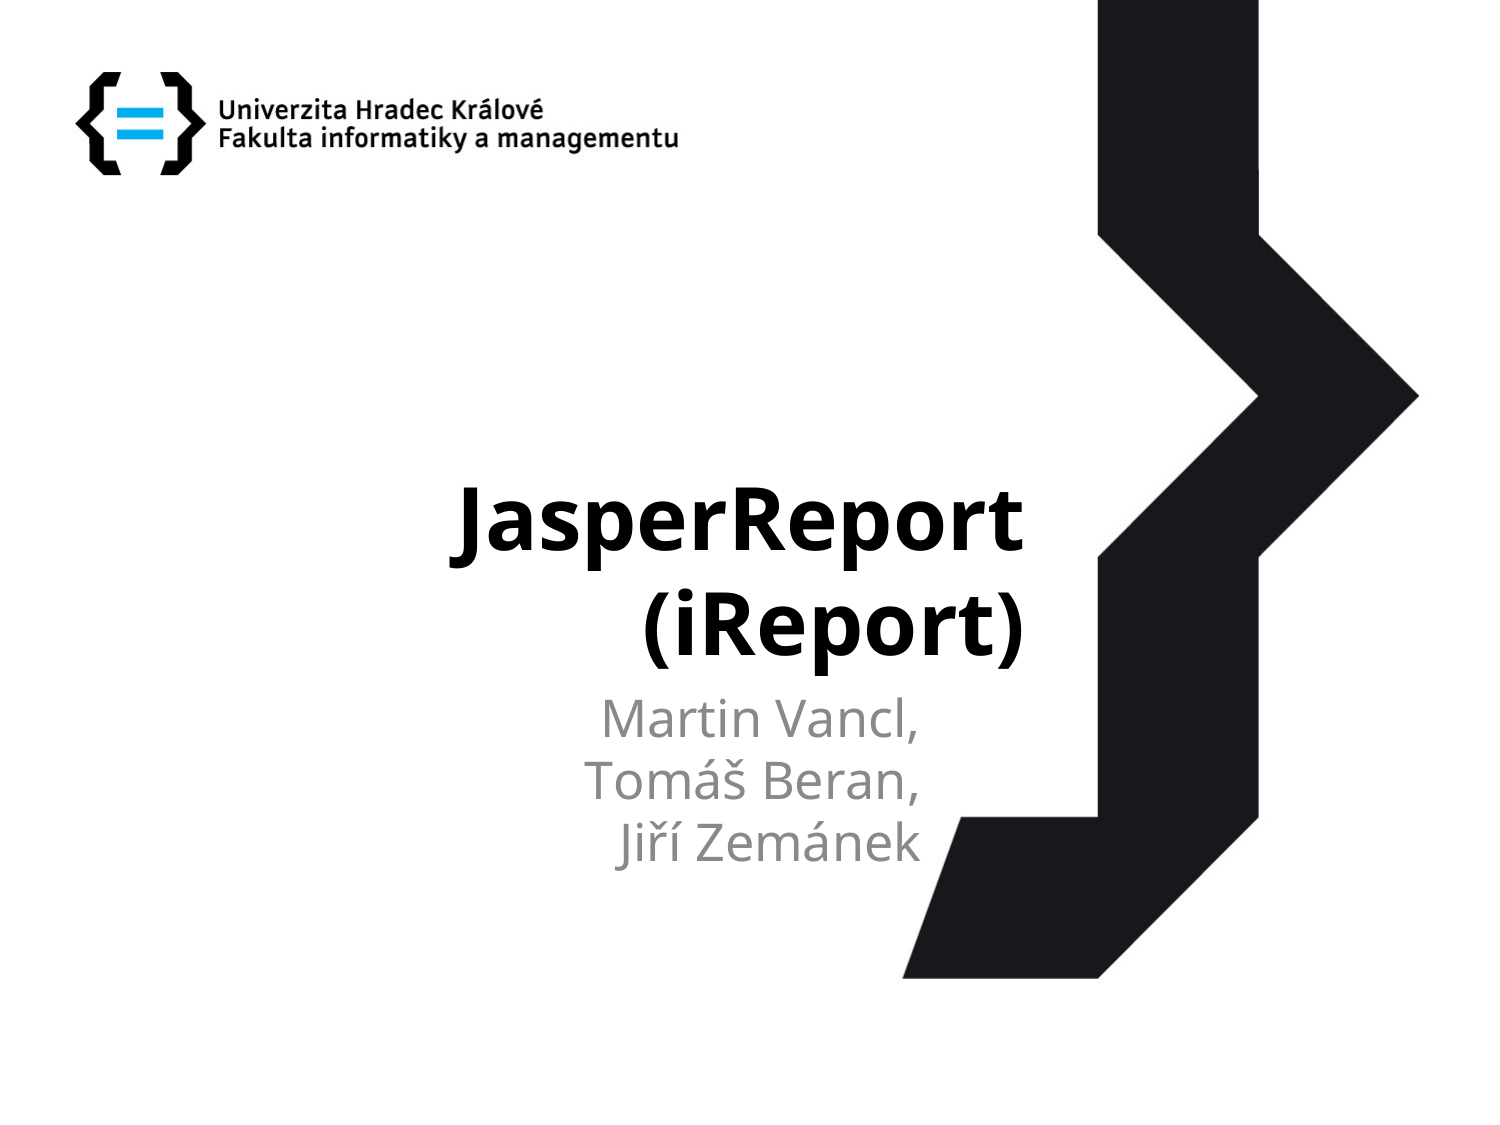

# JasperReport (iReport)
Martin Vancl,
Tomáš Beran,
Jiří Zemánek